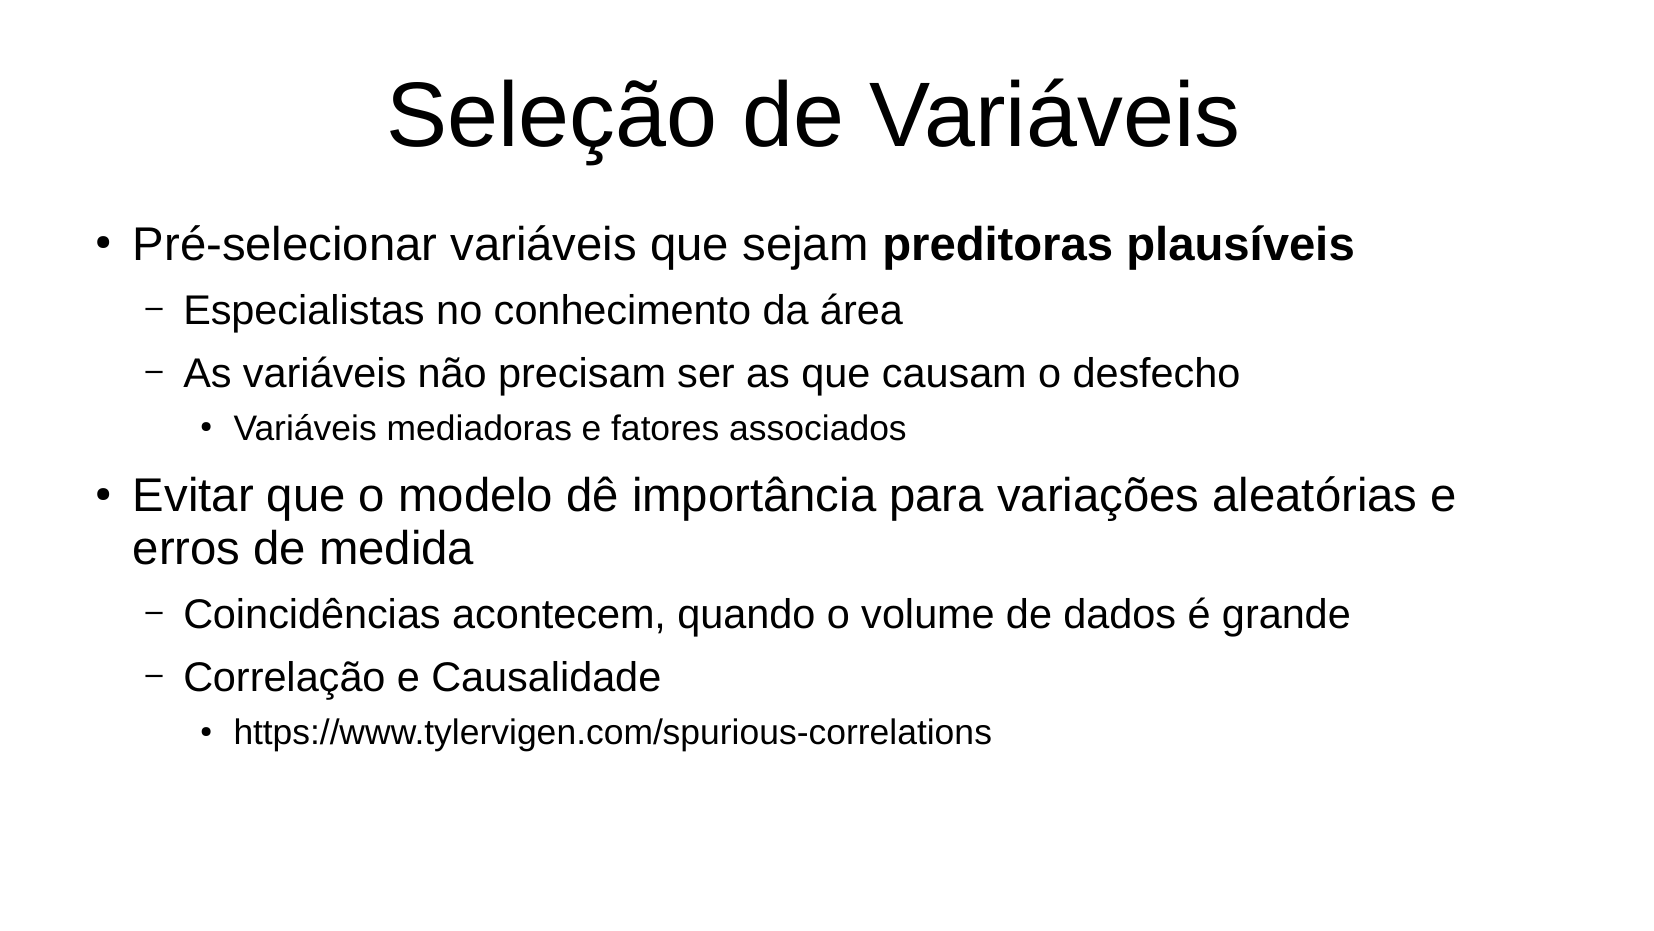

# Seleção de Variáveis
Pré-selecionar variáveis que sejam preditoras plausíveis
Especialistas no conhecimento da área
As variáveis não precisam ser as que causam o desfecho
Variáveis mediadoras e fatores associados
Evitar que o modelo dê importância para variações aleatórias e erros de medida
Coincidências acontecem, quando o volume de dados é grande
Correlação e Causalidade
https://www.tylervigen.com/spurious-correlations